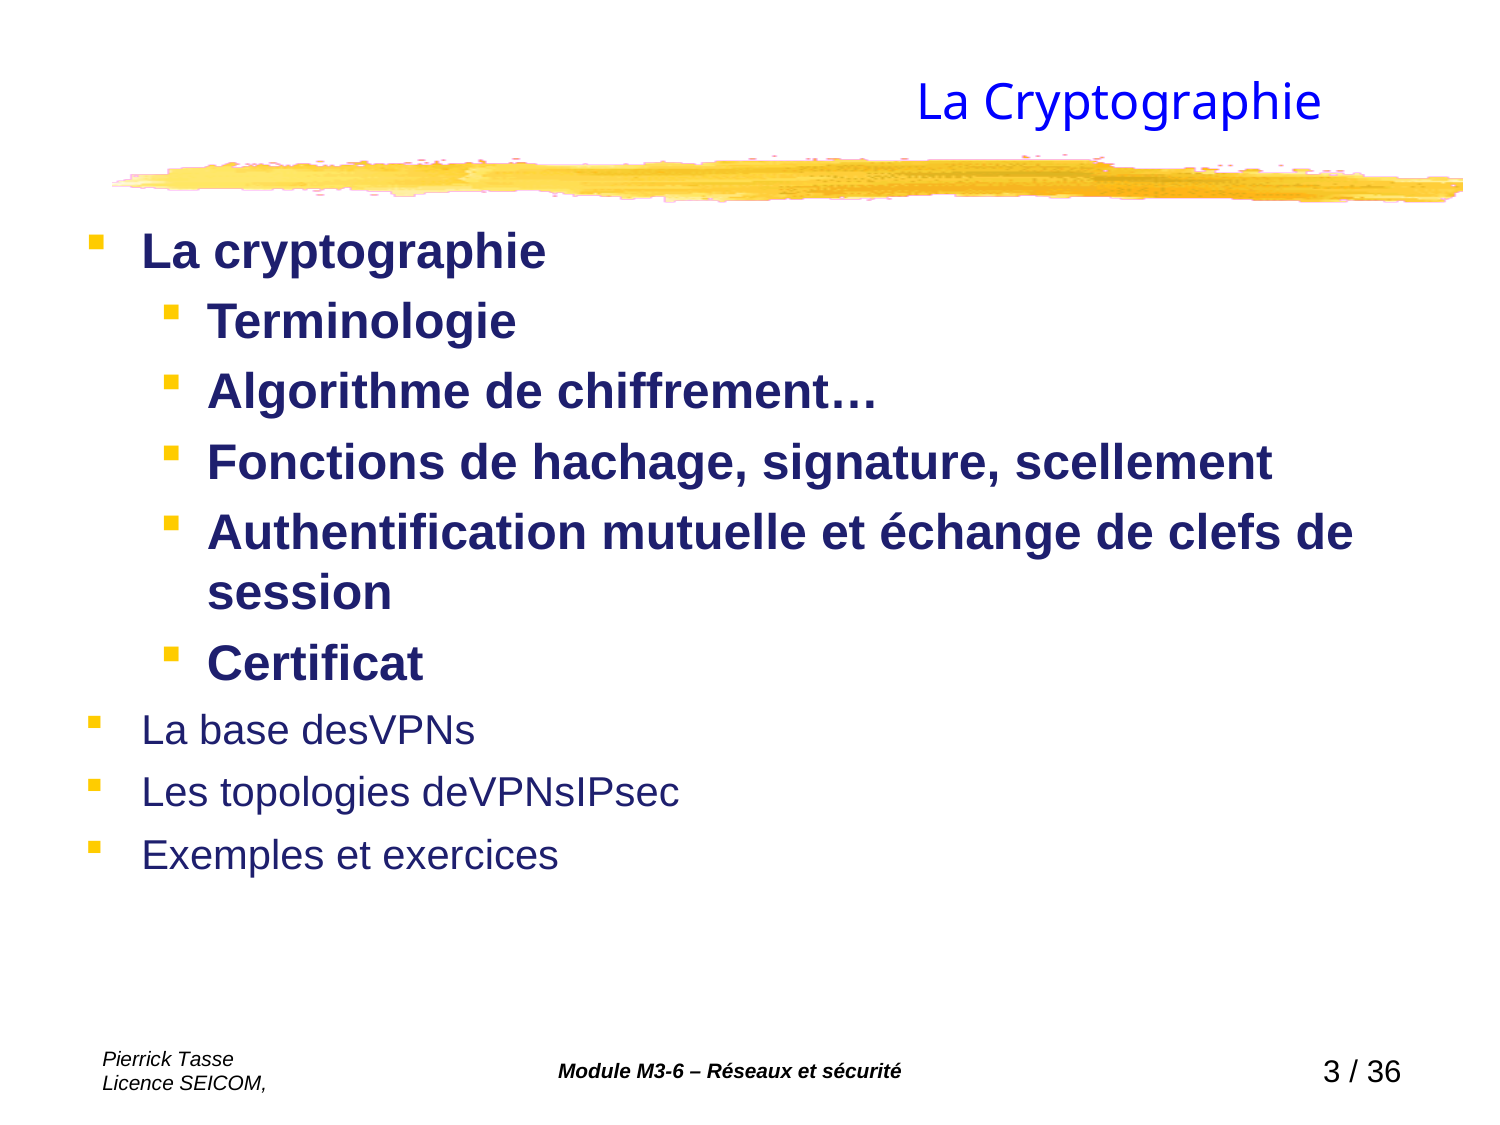

# La Cryptographie
La cryptographie
Terminologie
Algorithme de chiffrement…
Fonctions de hachage, signature, scellement
Authentification mutuelle et échange de clefs de session
Certificat
La base desVPNs
Les topologies deVPNsIPsec
Exemples et exercices
3